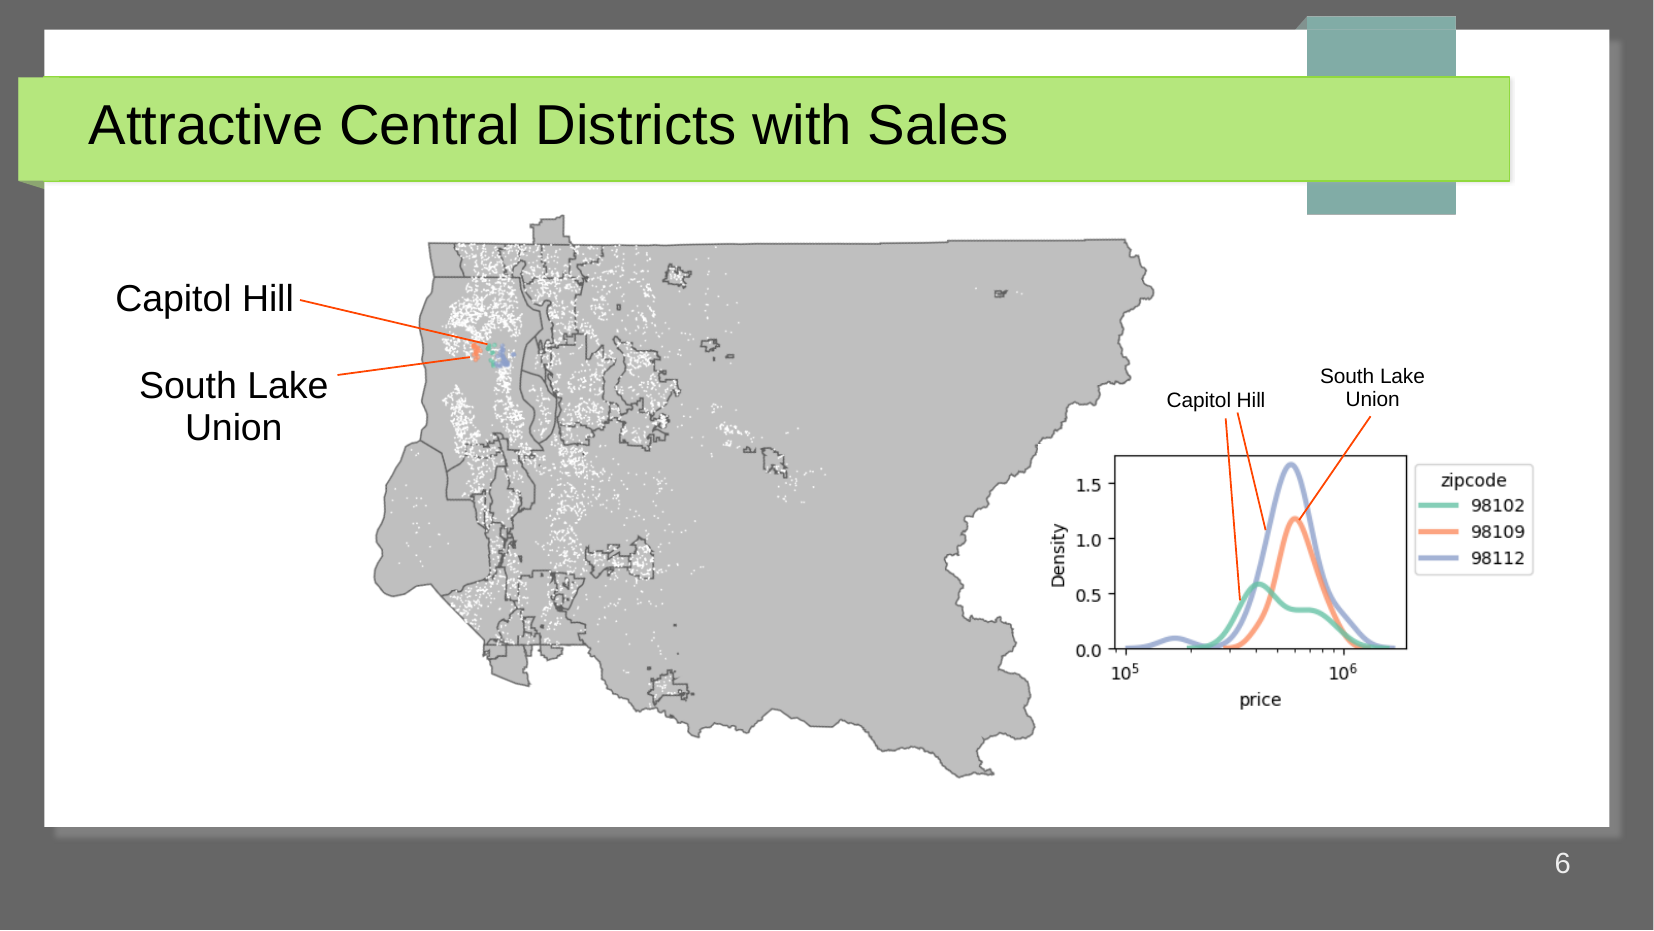

# Attractive Central Districts with Sales
Capitol Hill
South Lake
Union
South Lake
Union
Capitol Hill
6